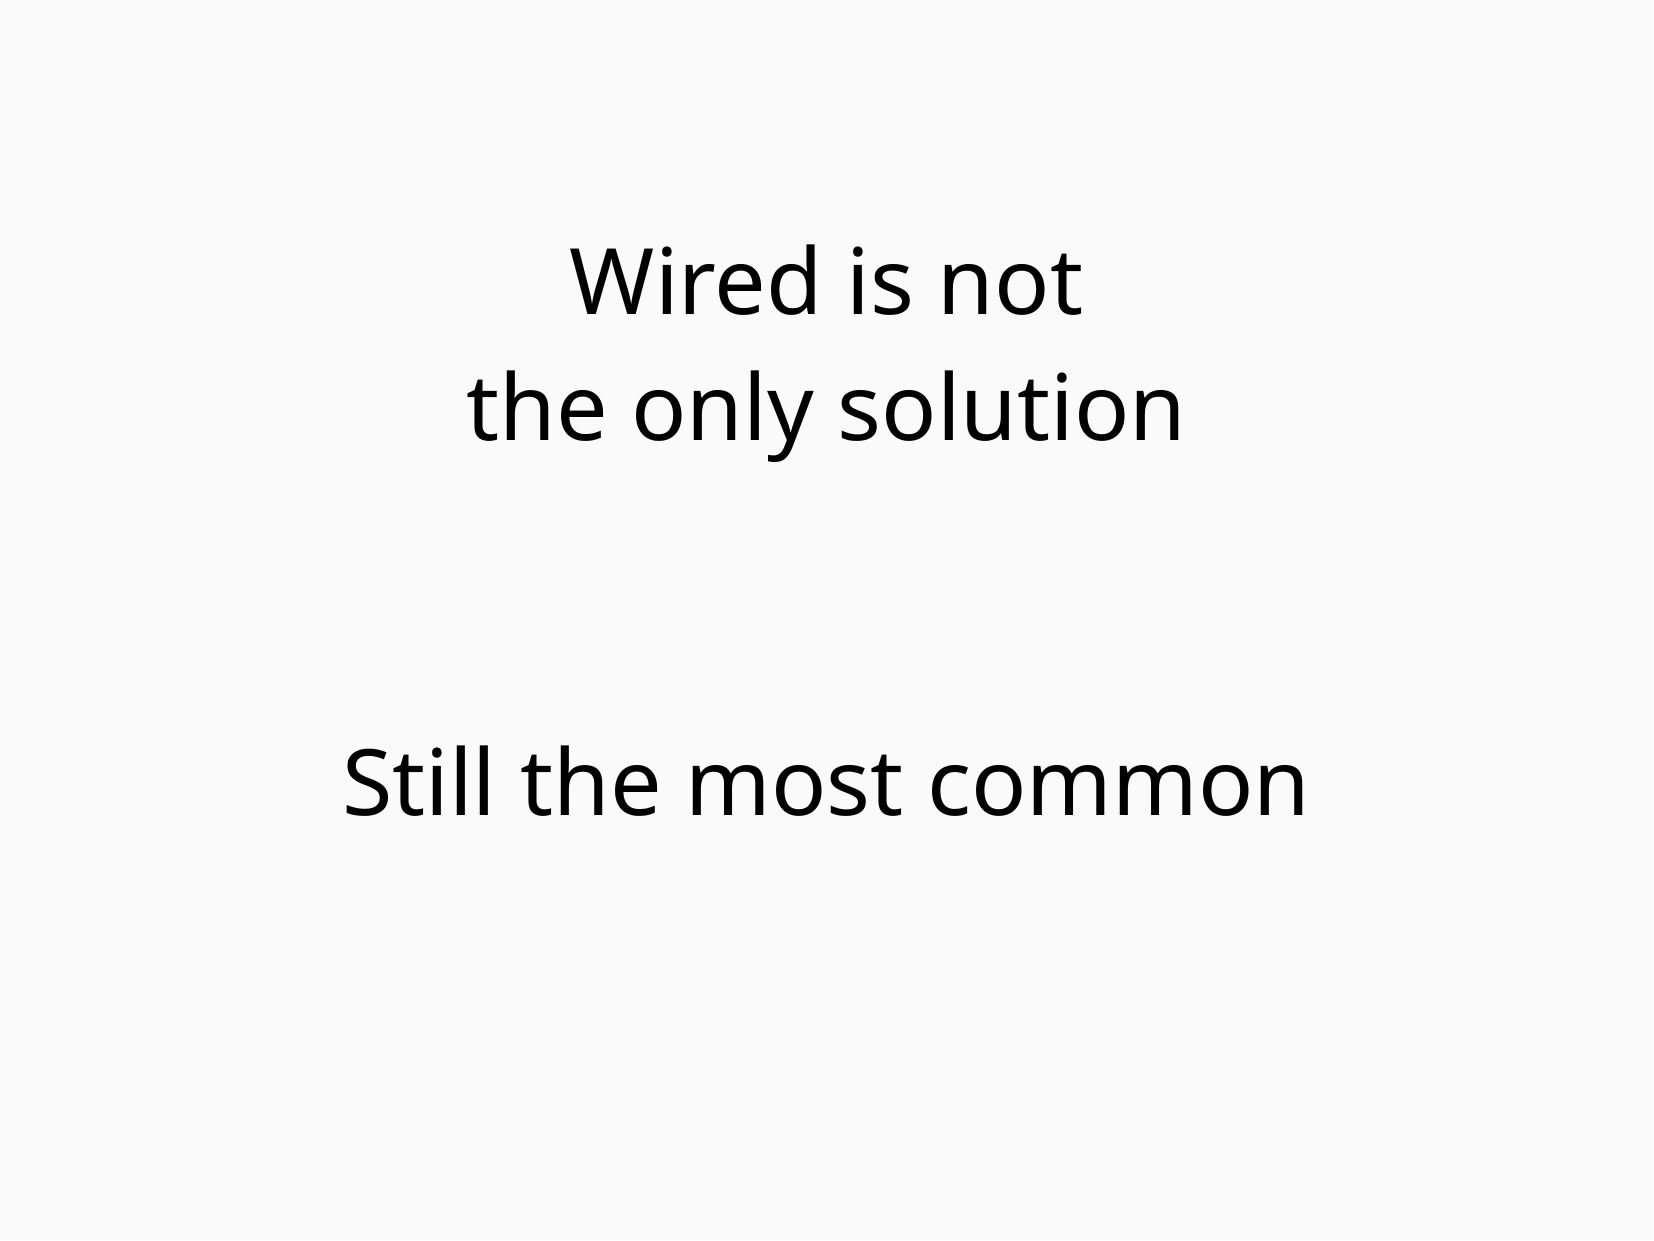

# Wired is not
the only solution
Still the most common